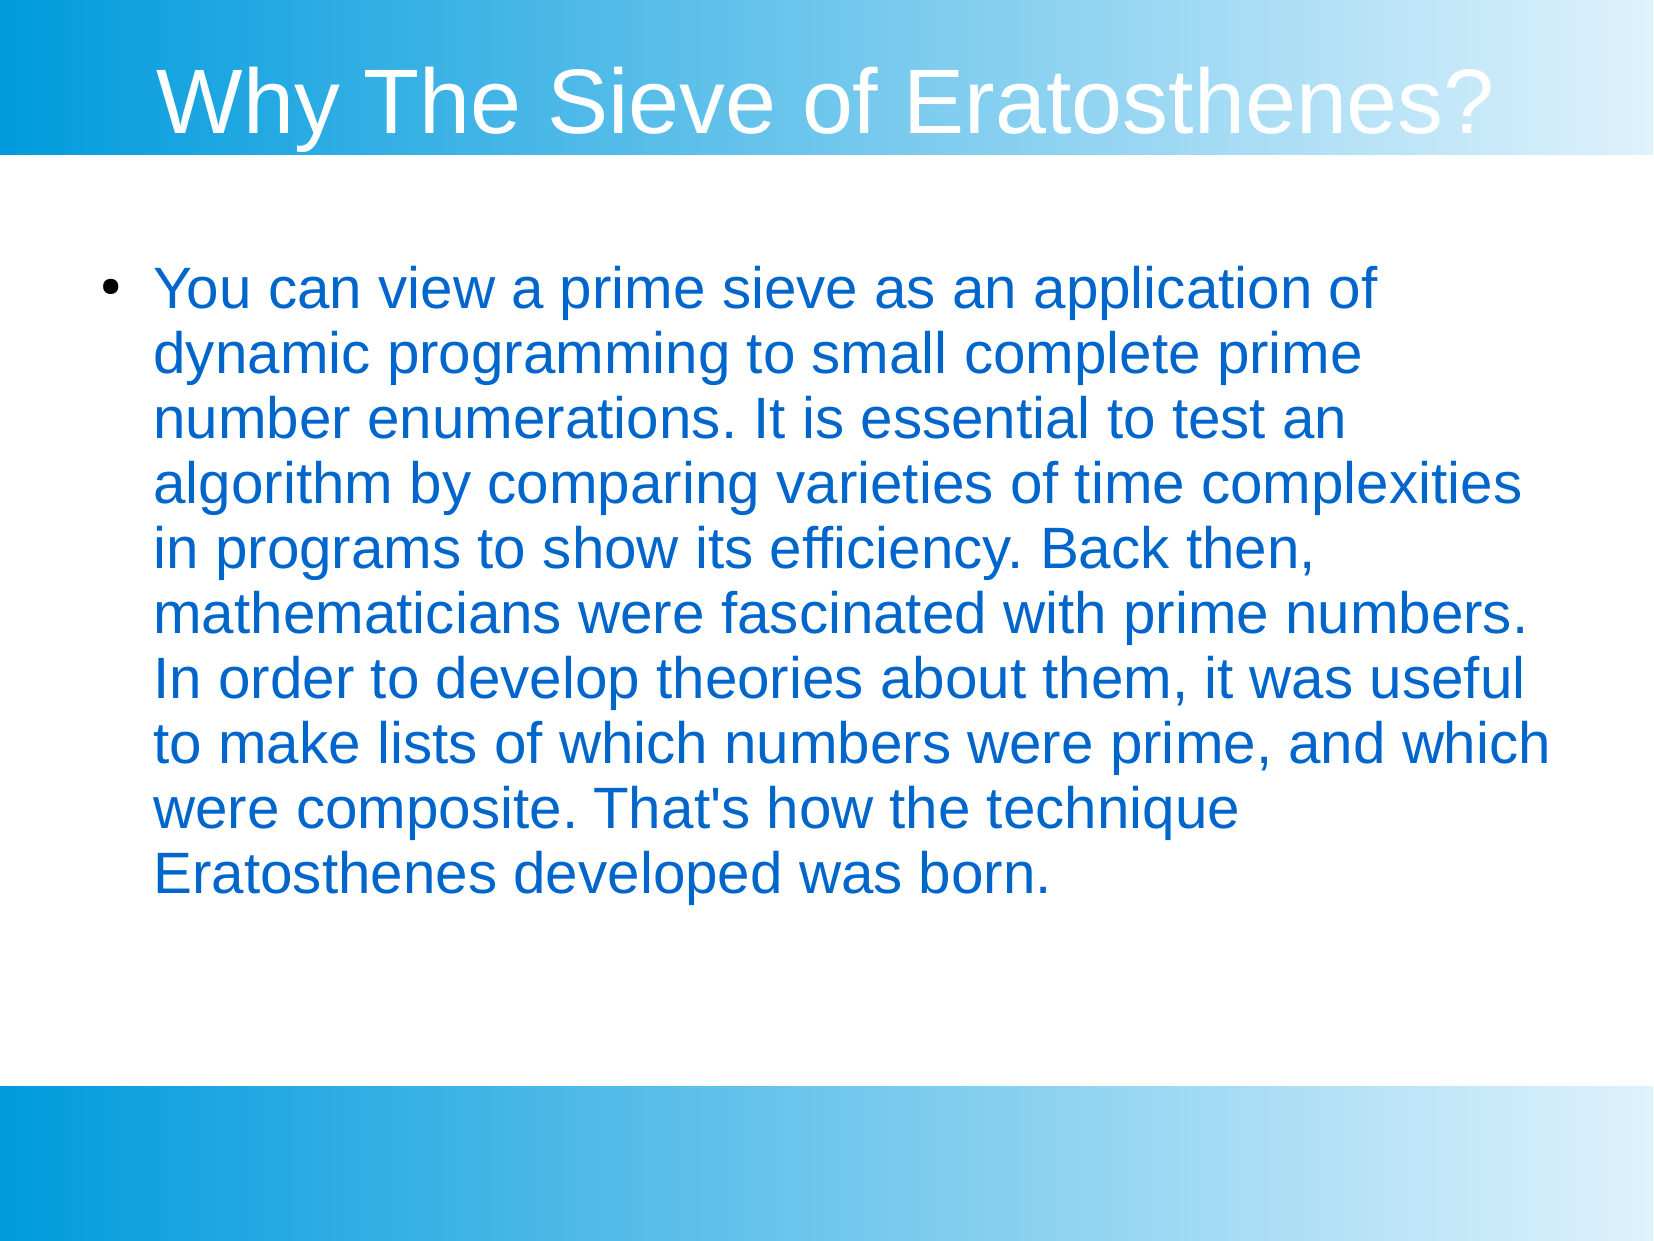

# Why The Sieve of Eratosthenes?
You can view a prime sieve as an application of dynamic programming to small complete prime number enumerations. It is essential to test an algorithm by comparing varieties of time complexities in programs to show its efficiency. Back then, mathematicians were fascinated with prime numbers. In order to develop theories about them, it was useful to make lists of which numbers were prime, and which were composite. That's how the technique Eratosthenes developed was born.